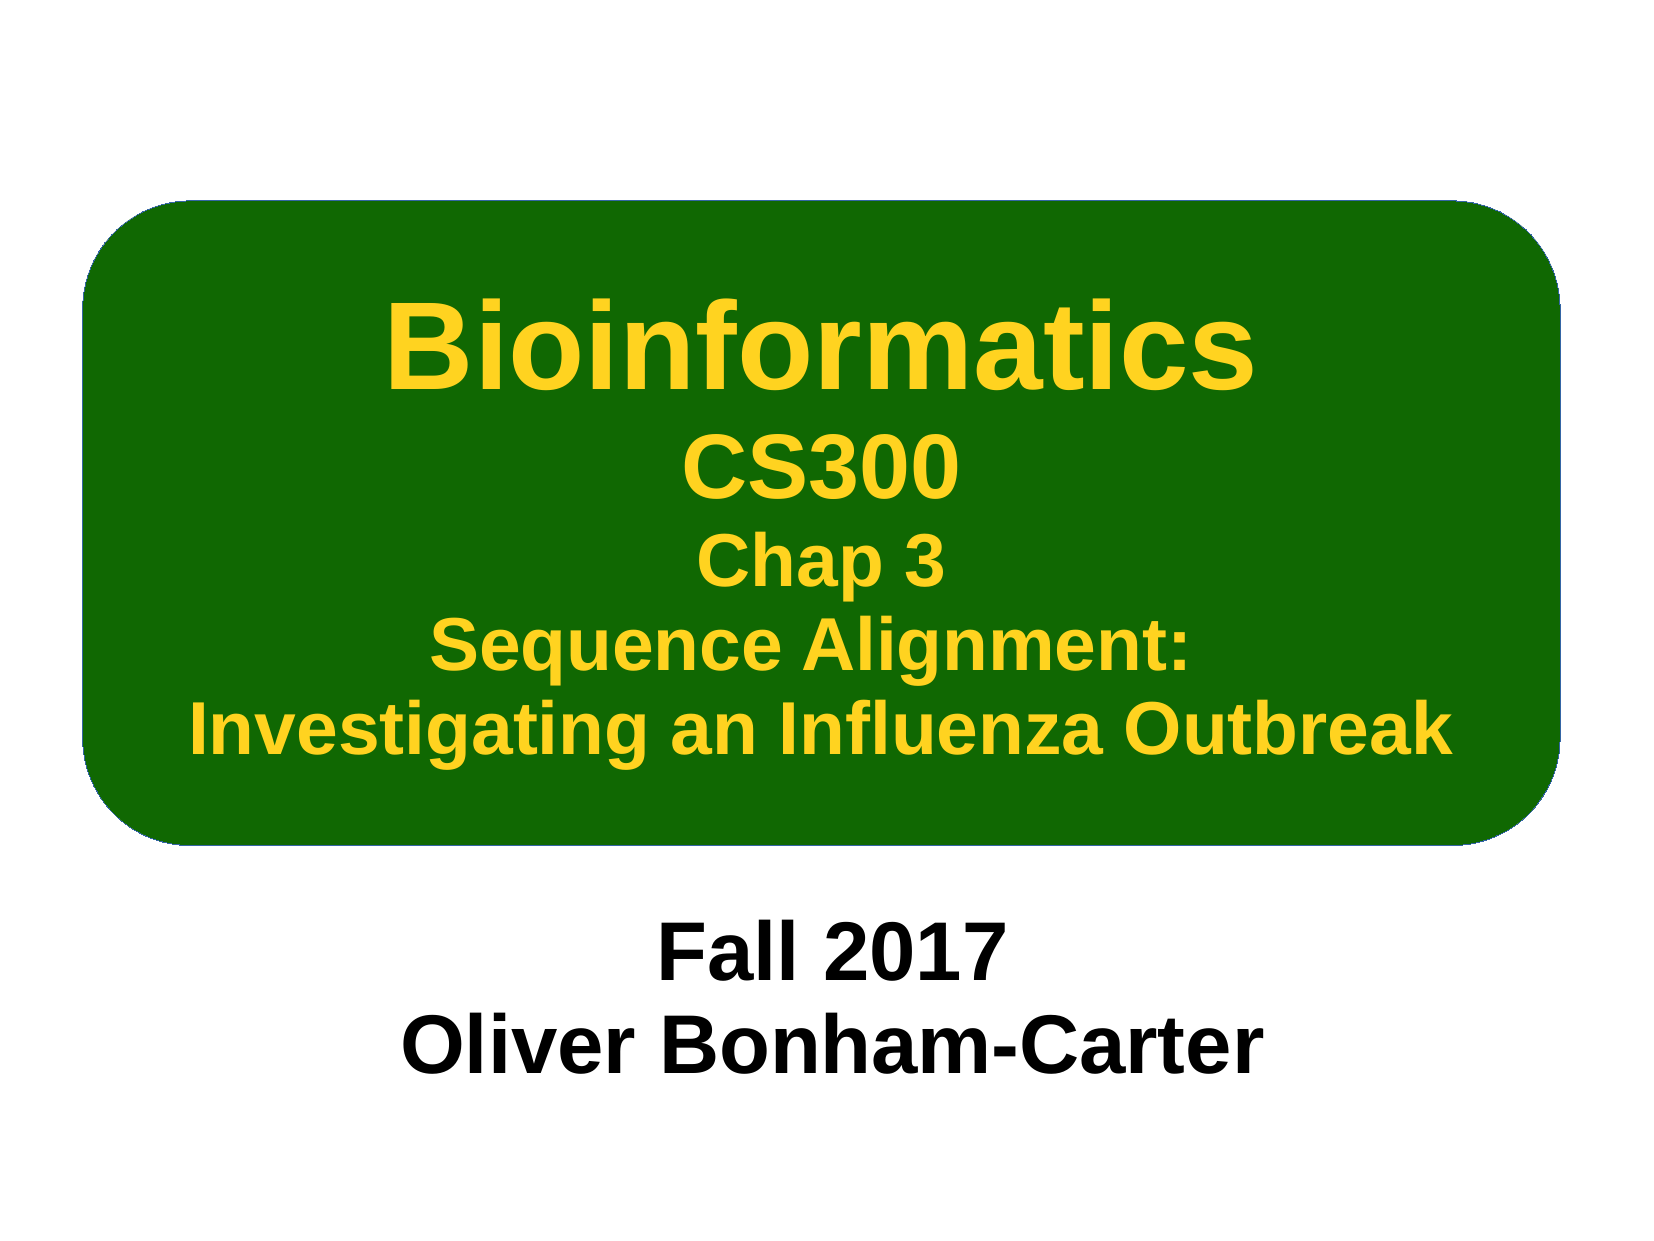

Bioinformatics
CS300
Chap 3
Sequence Alignment:
Investigating an Influenza Outbreak
Fall 2017
Oliver Bonham-Carter